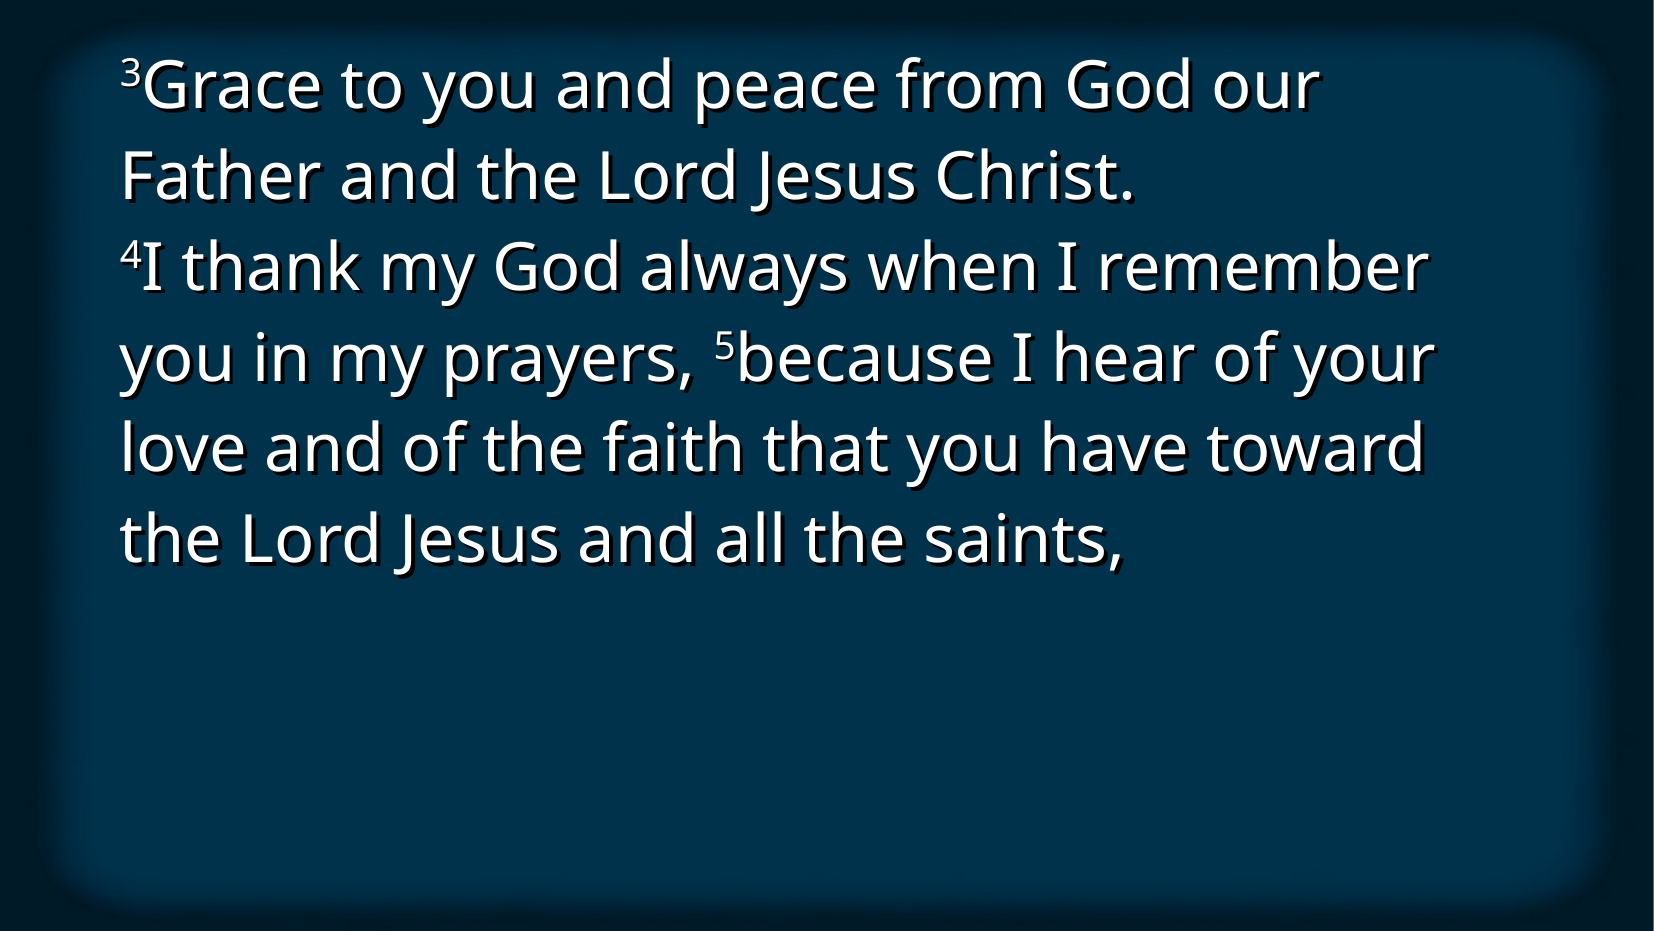

3Grace to you and peace from God our Father and the Lord Jesus Christ.
4I thank my God always when I remember you in my prayers, 5because I hear of your love and of the faith that you have toward the Lord Jesus and all the saints,